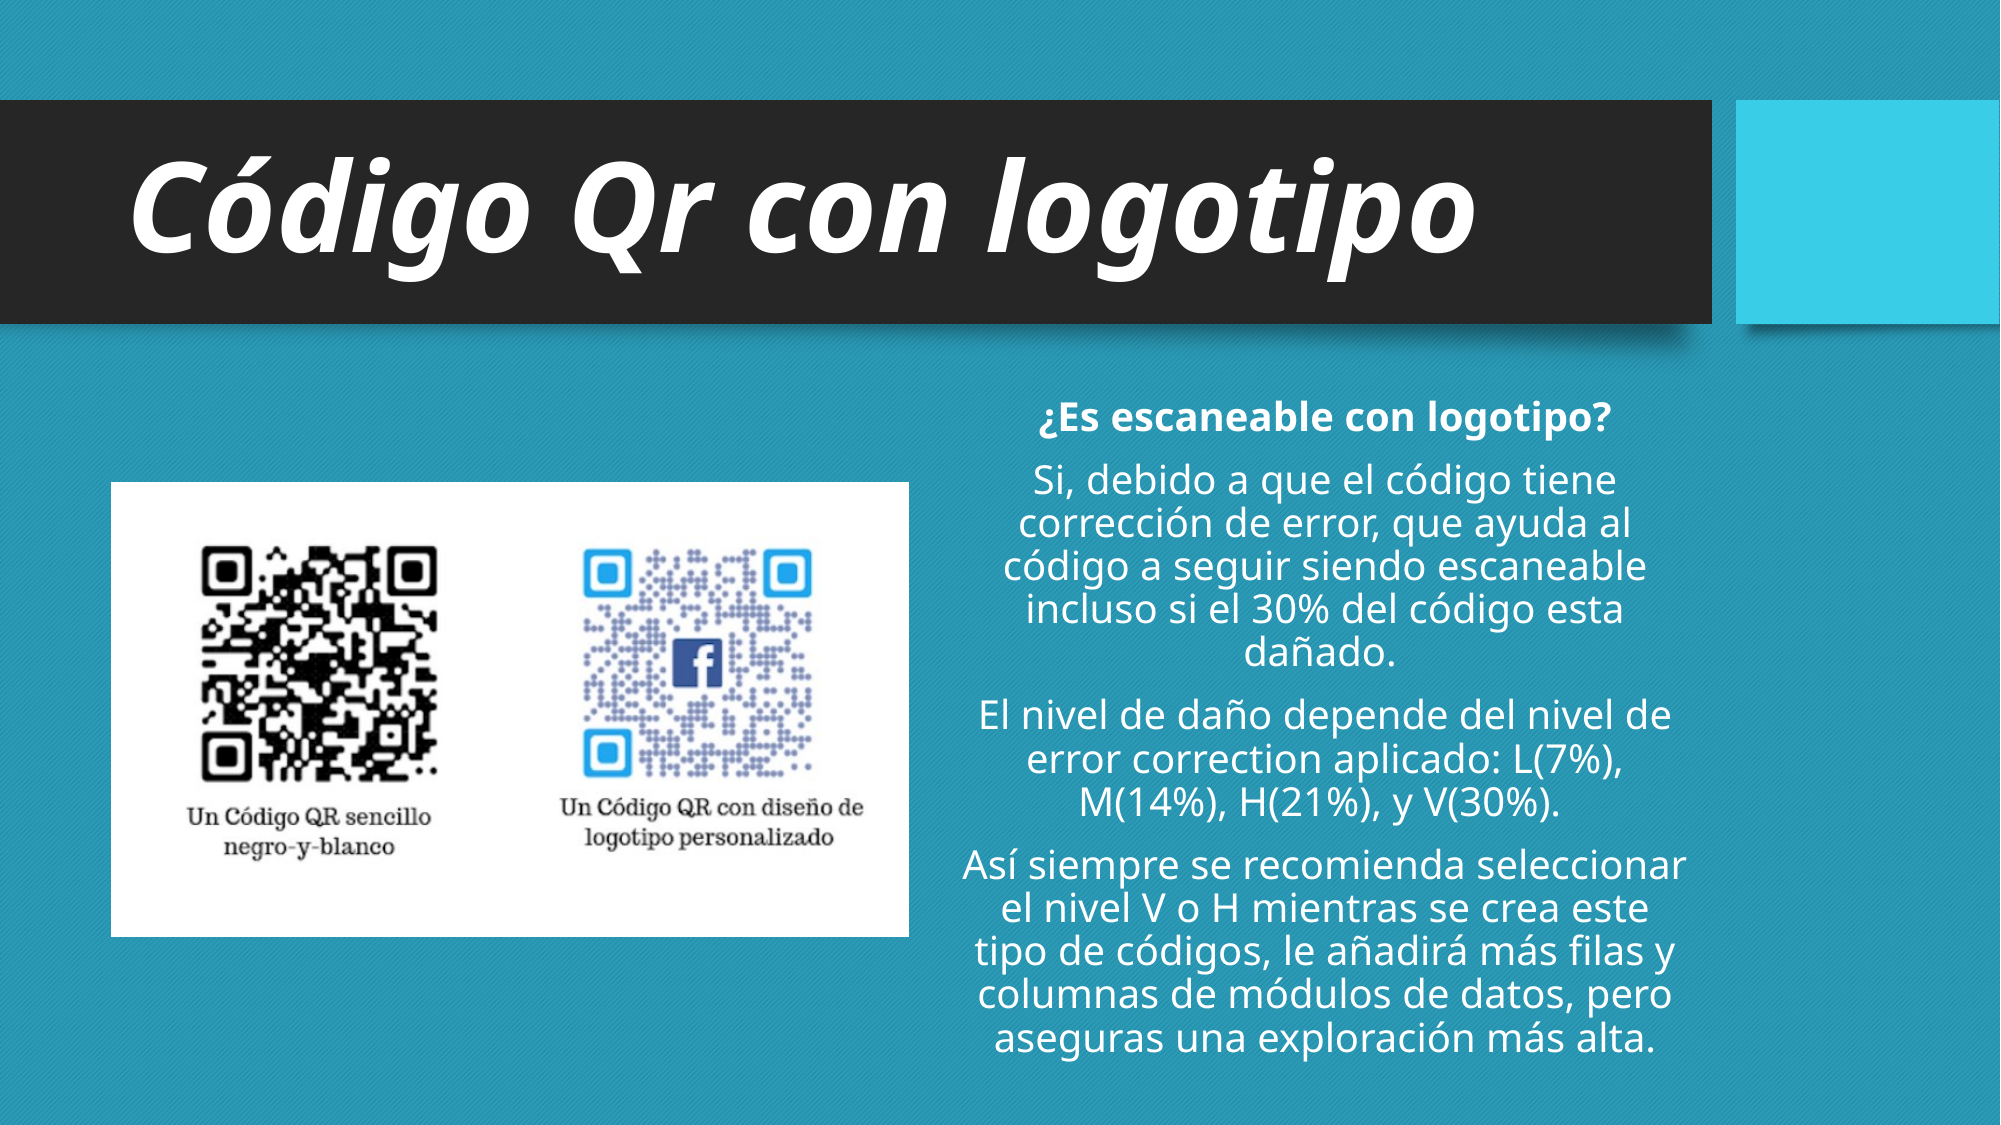

# Código Qr con logotipo
¿Es escaneable con logotipo?
Si, debido a que el código tiene corrección de error, que ayuda al código a seguir siendo escaneable incluso si el 30% del código esta dañado.
El nivel de daño depende del nivel de error correction aplicado: L(7%), M(14%), H(21%), y V(30%).
Así siempre se recomienda seleccionar el nivel V o H mientras se crea este tipo de códigos, le añadirá más filas y columnas de módulos de datos, pero aseguras una exploración más alta.